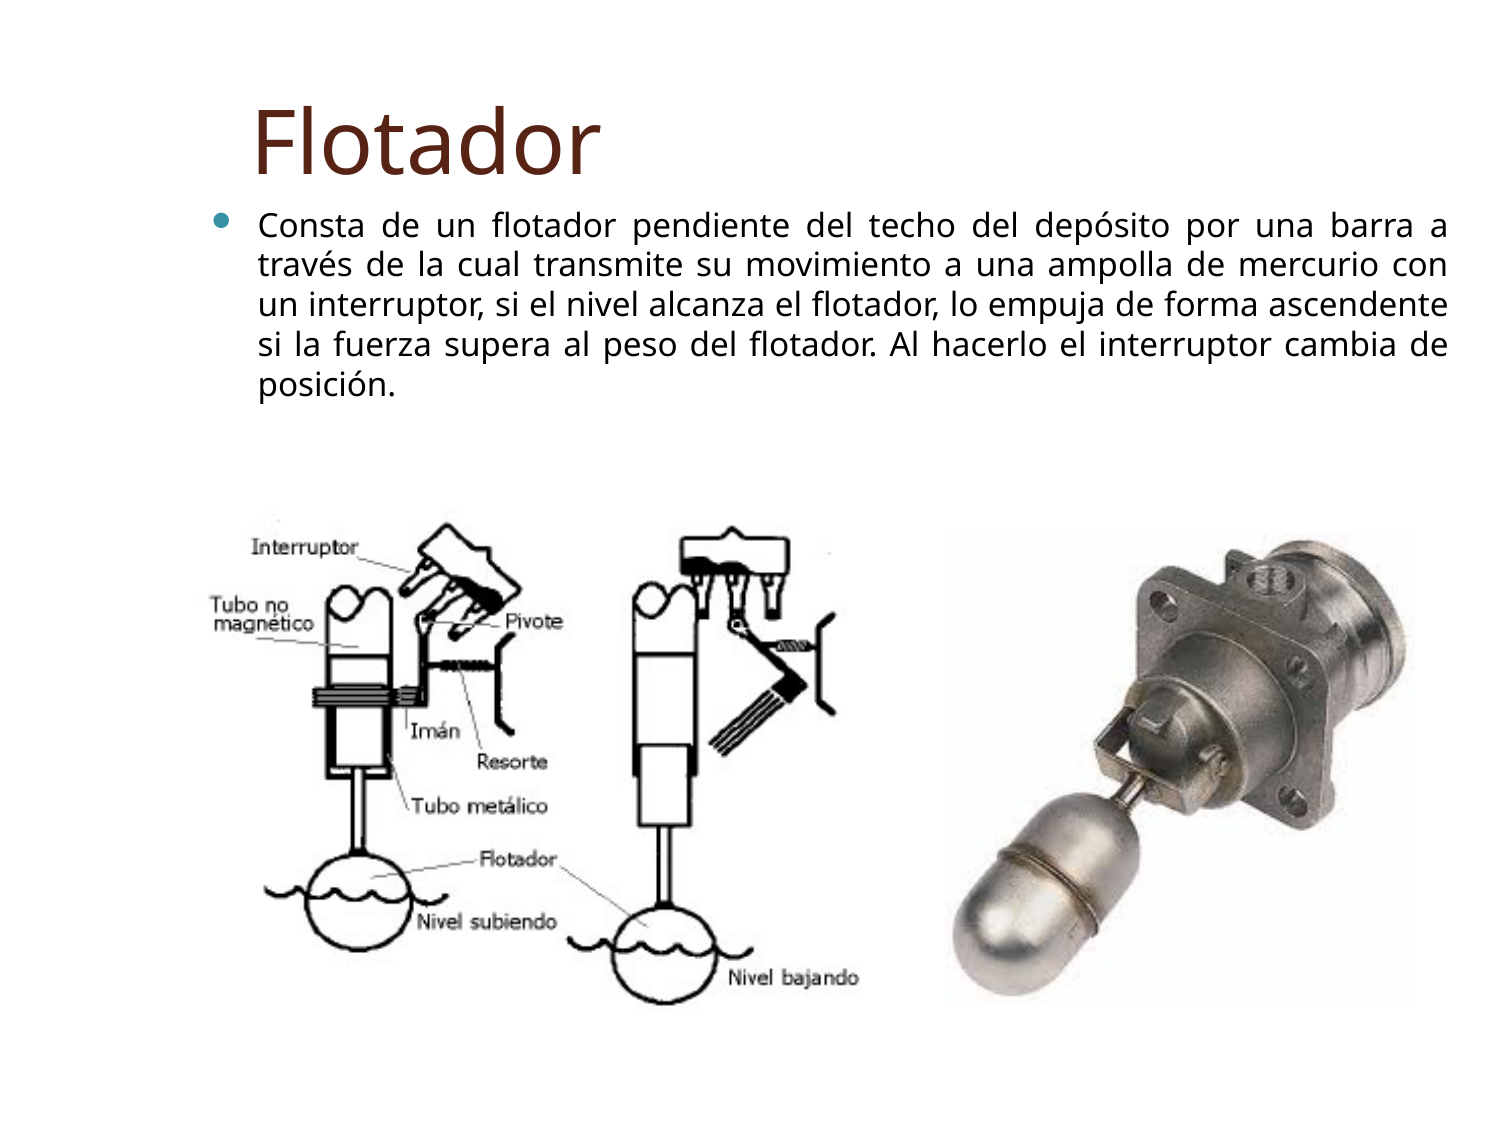

# Flotador
Consta de un flotador pendiente del techo del depósito por una barra a través de la cual transmite su movimiento a una ampolla de mercurio con un interruptor, si el nivel alcanza el flotador, lo empuja de forma ascendente si la fuerza supera al peso del flotador. Al hacerlo el interruptor cambia de posición.